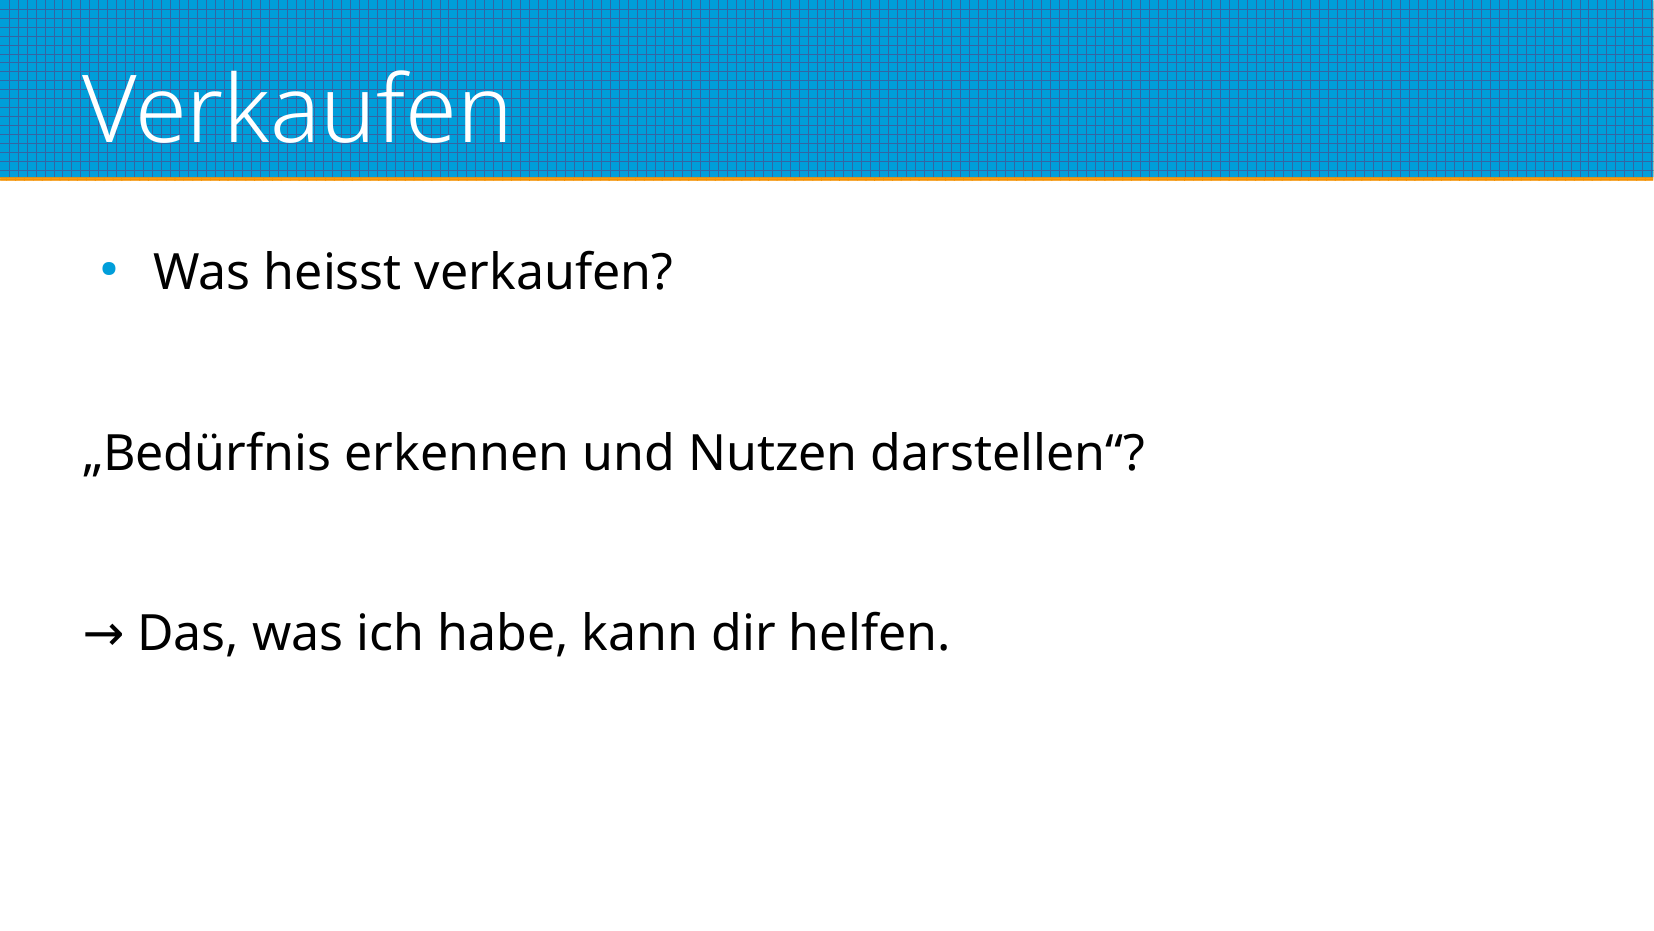

# Verkaufen
Was heisst verkaufen?
„Bedürfnis erkennen und Nutzen darstellen“?
→ Das, was ich habe, kann dir helfen.